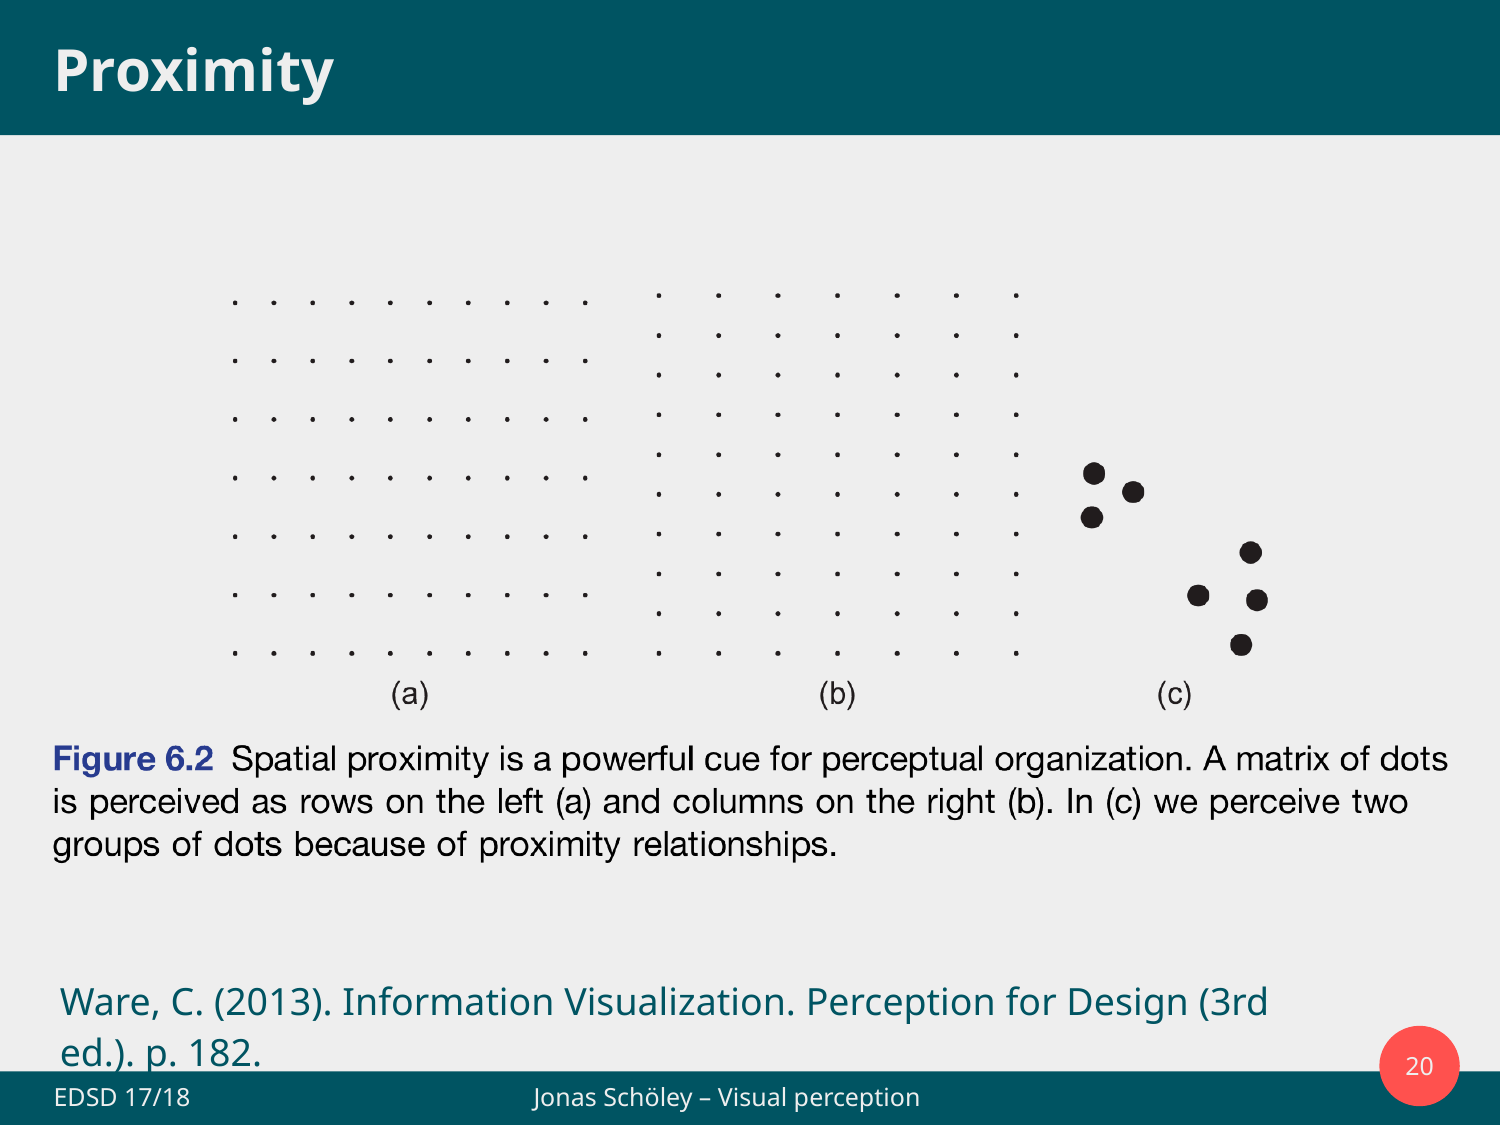

# Proximity
Ware, C. (2013). Information Visualization. Perception for Design (3rd ed.). p. 182.
20
EDSD 17/18
Jonas Schöley – Visual perception